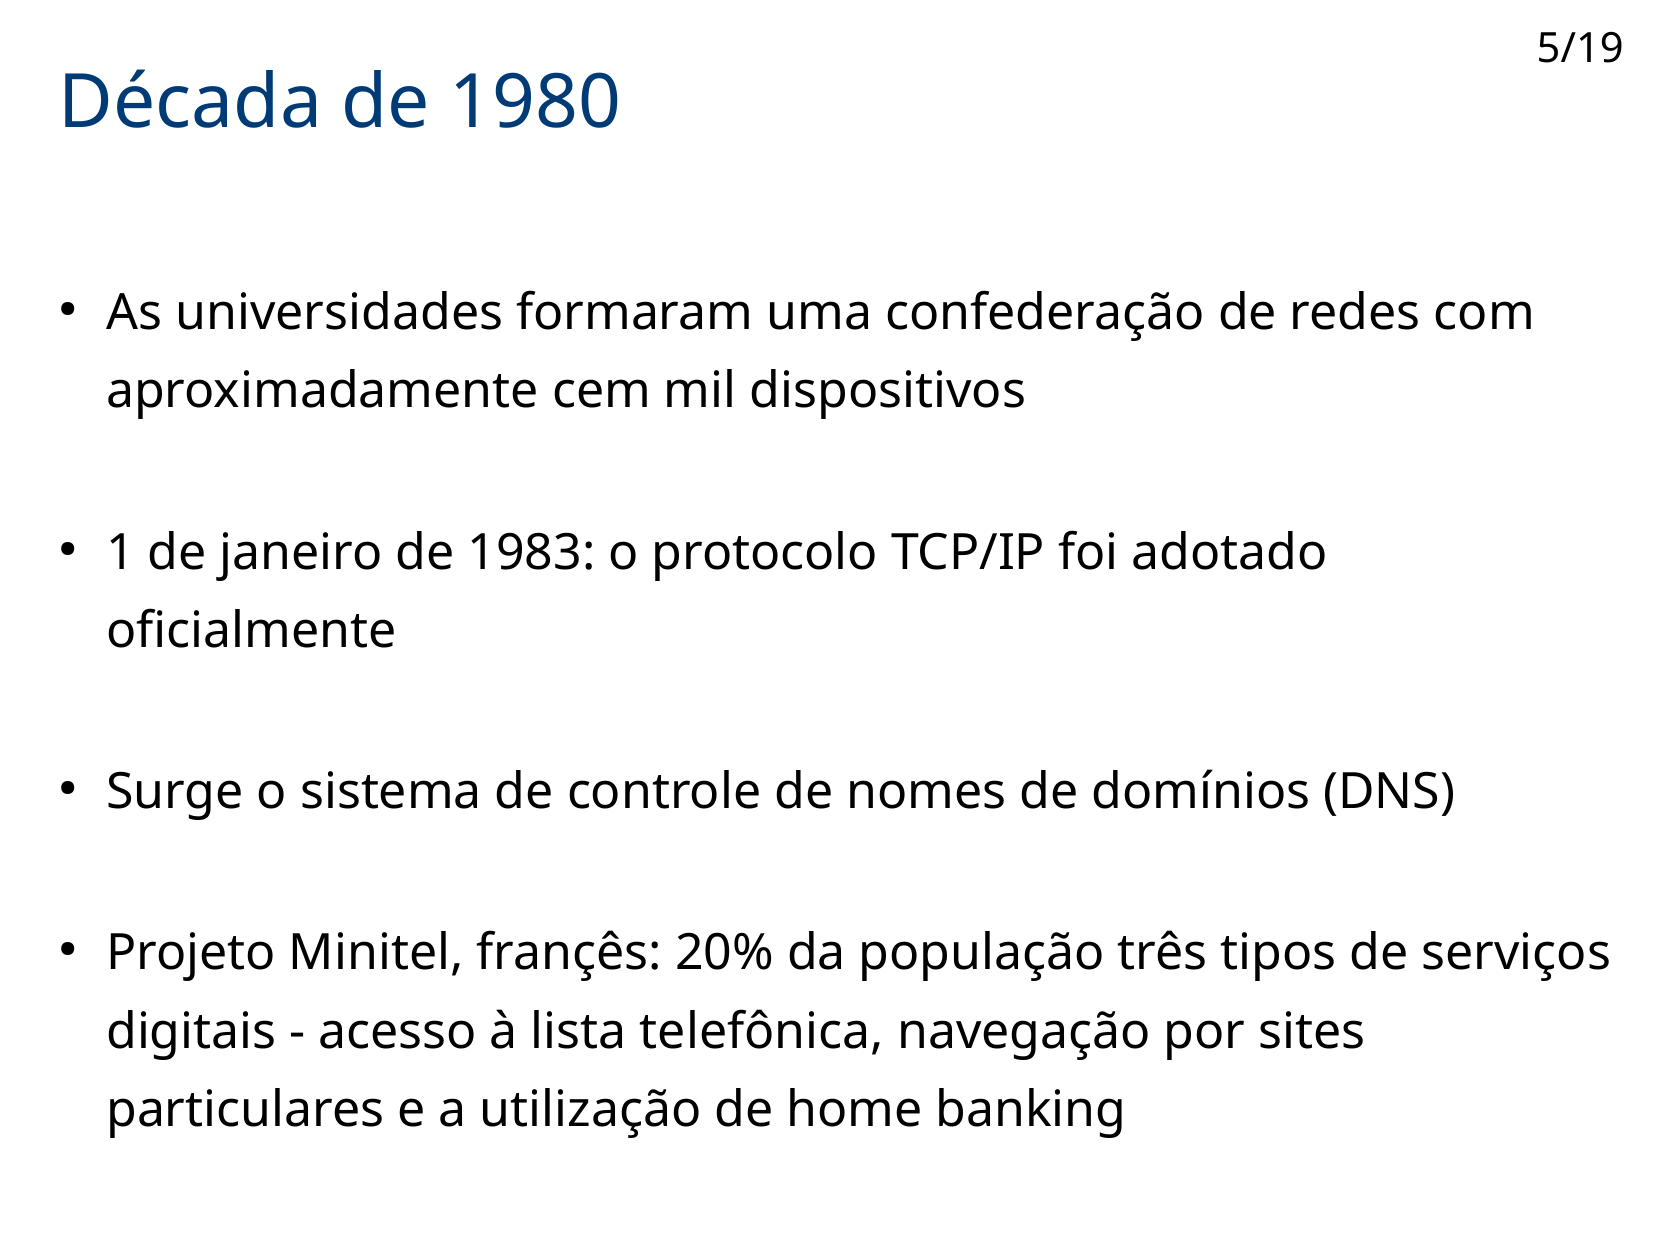

5
# Década de 1980
As universidades formaram uma confederação de redes com aproximadamente cem mil dispositivos
1 de janeiro de 1983: o protocolo TCP/IP foi adotado oficialmente
Surge o sistema de controle de nomes de domínios (DNS)
Projeto Minitel, françês: 20% da população três tipos de serviços digitais - acesso à lista telefônica, navegação por sites particulares e a utilização de home banking